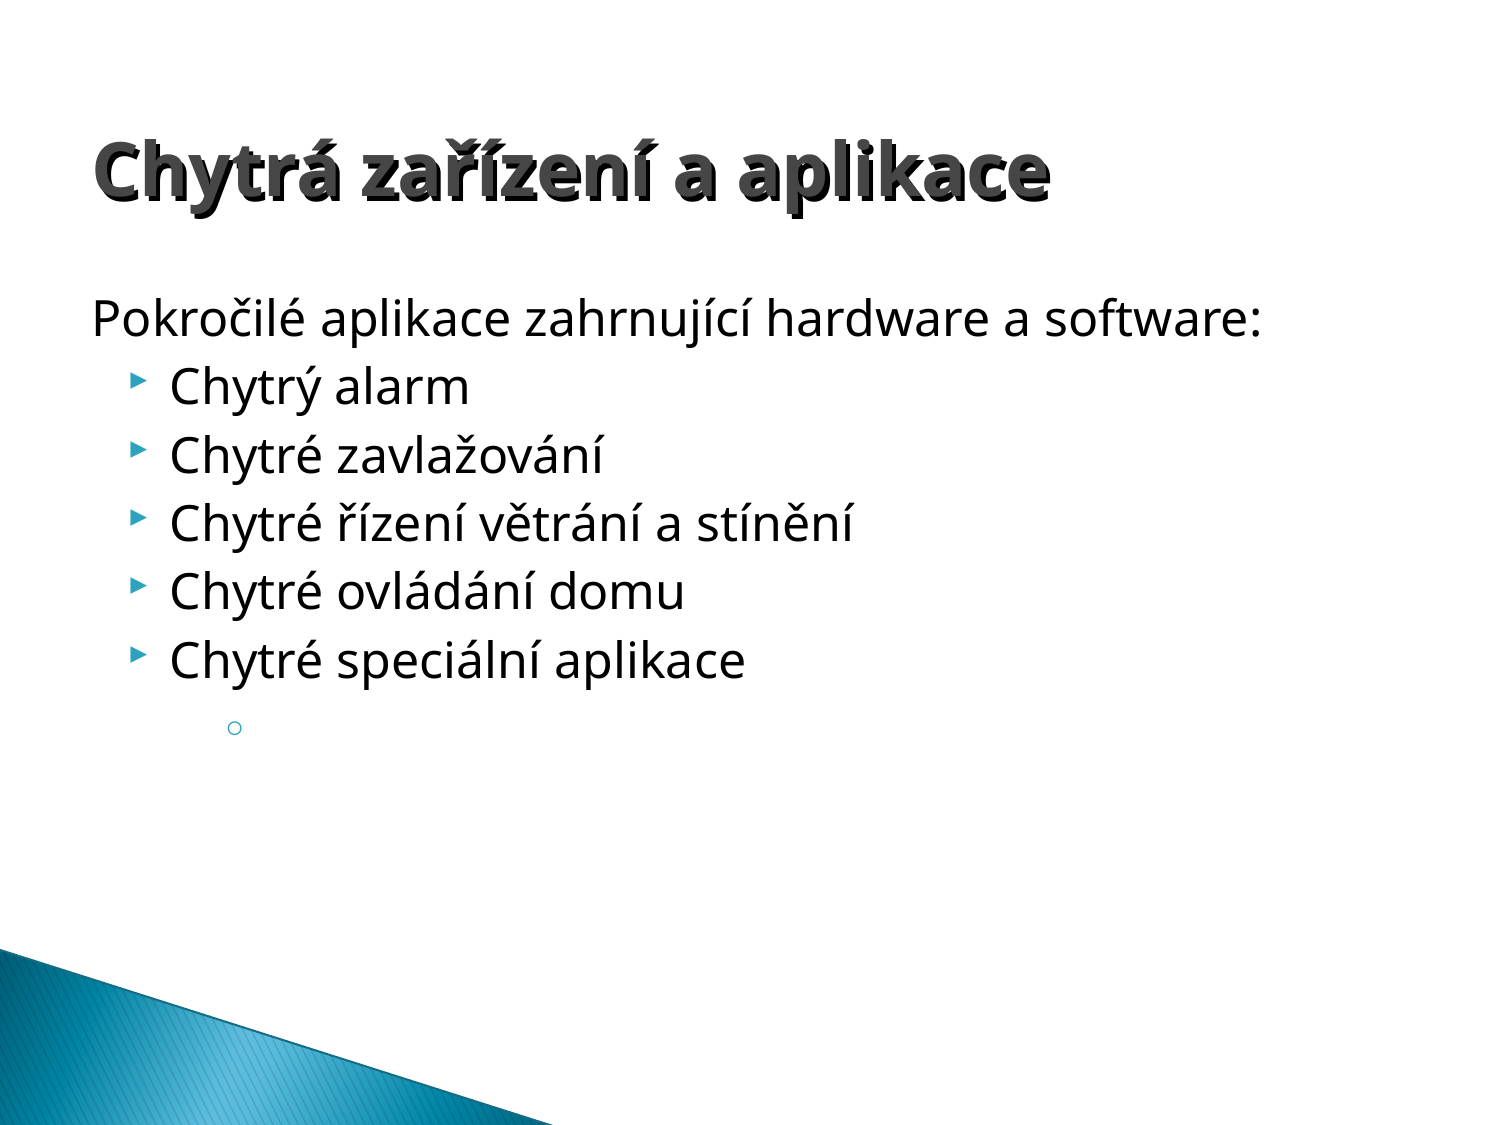

Chytrá zařízení a aplikace
# Pokročilé aplikace zahrnující hardware a software:
Chytrý alarm
Chytré zavlažování
Chytré řízení větrání a stínění
Chytré ovládání domu
Chytré speciální aplikace